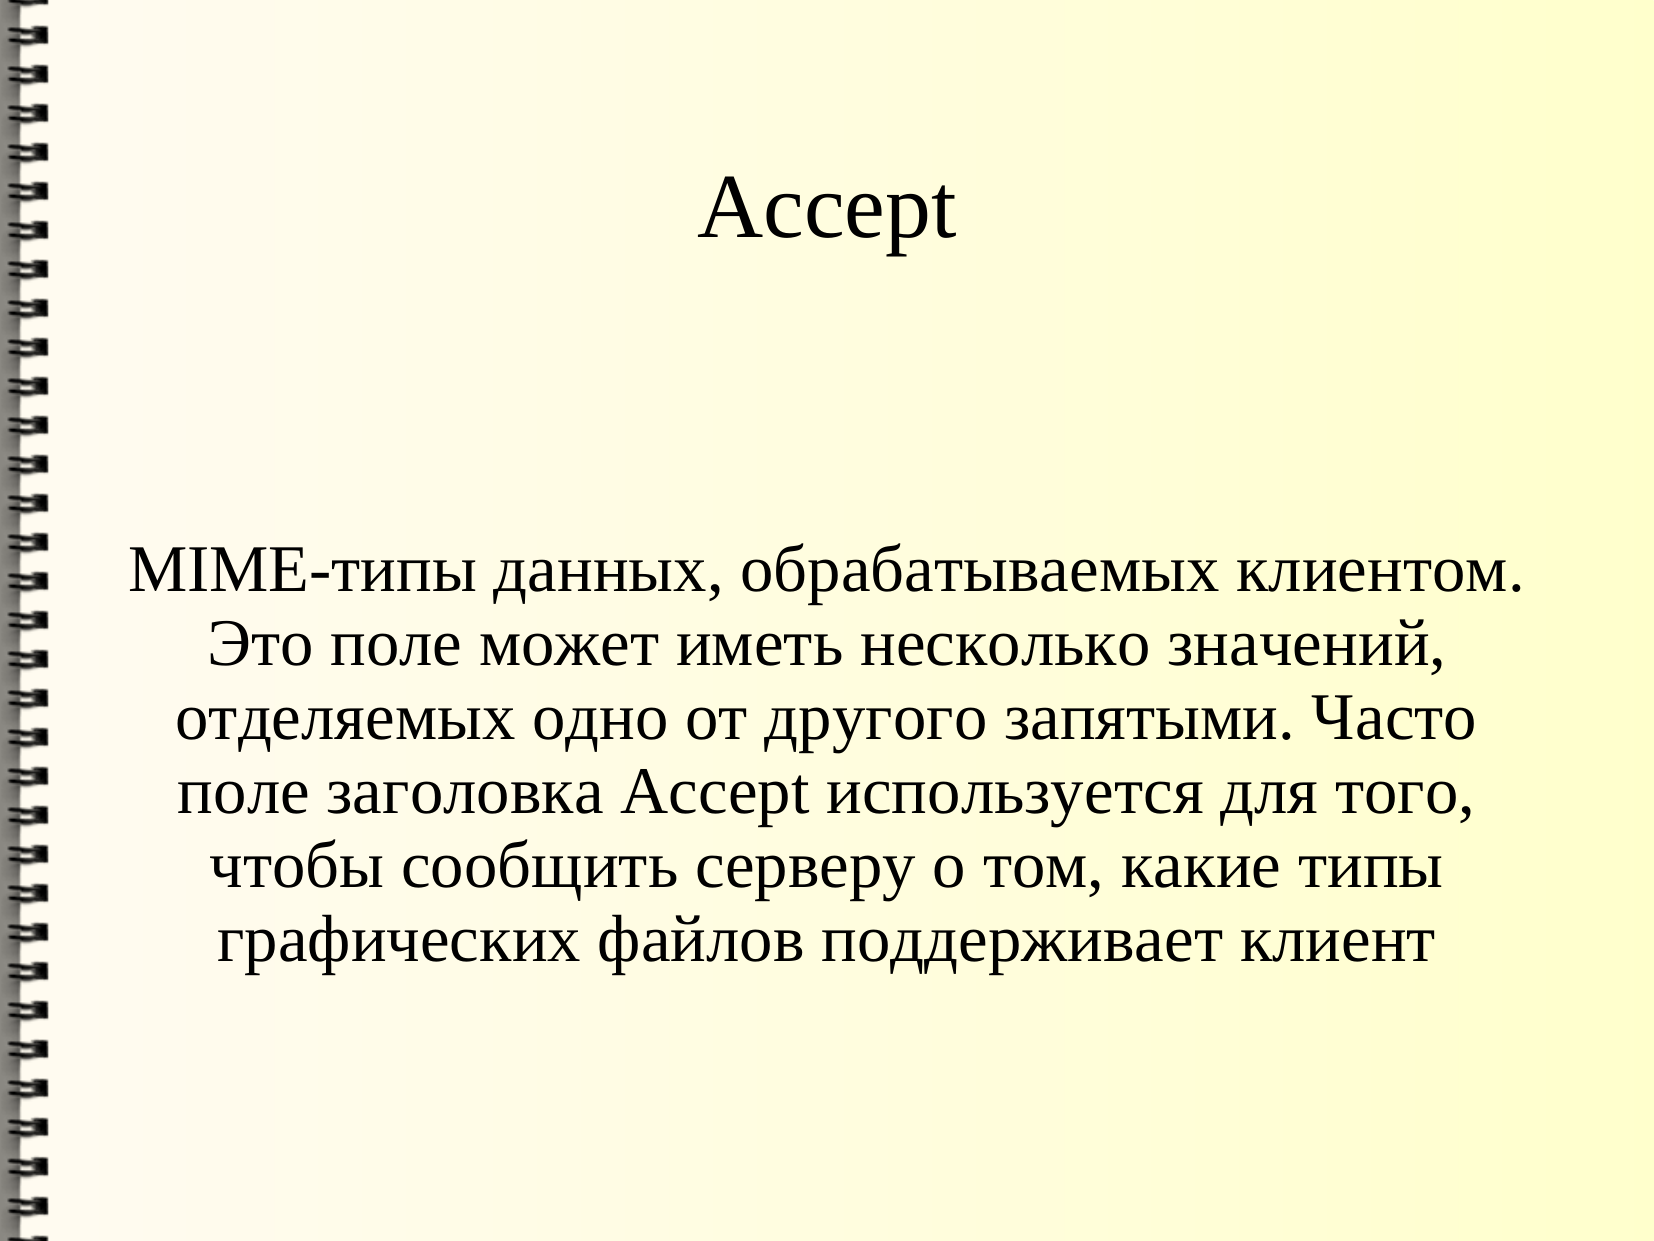

# Accept
MIME-типы данных, обрабатываемых клиентом. Это поле может иметь несколько значений, отделяемых одно от другого запятыми. Часто поле заголовка Accept используется для того, чтобы сообщить серверу о том, какие типы графических файлов поддерживает клиент